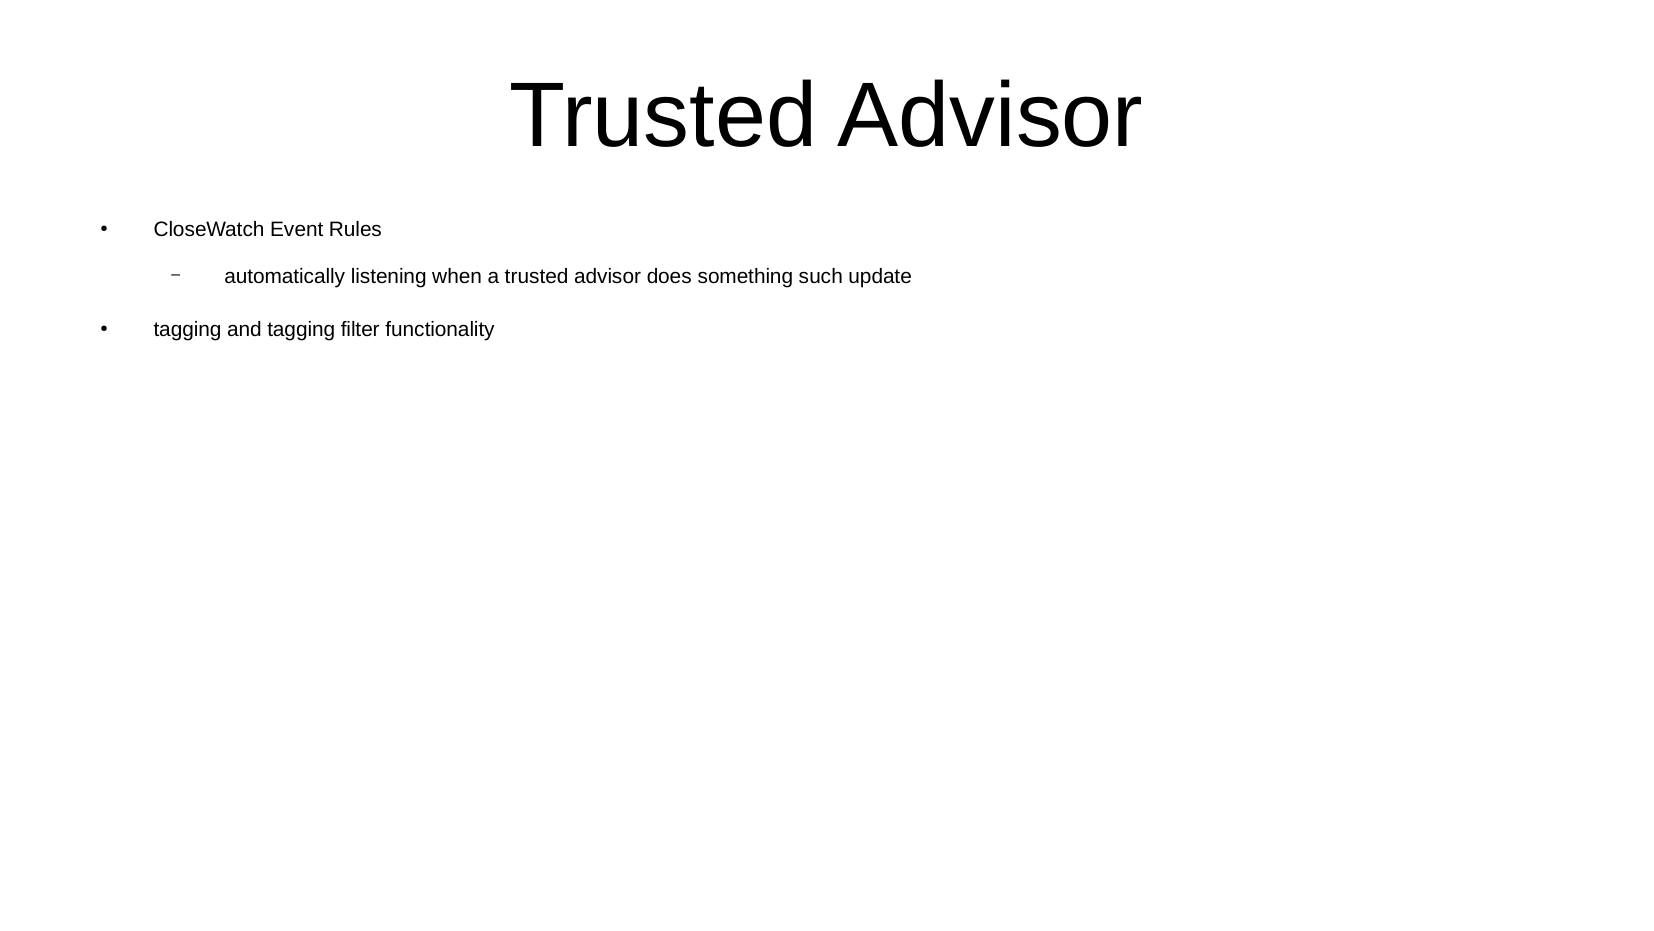

# Trusted Advisor
CloseWatch Event Rules
automatically listening when a trusted advisor does something such update
tagging and tagging filter functionality